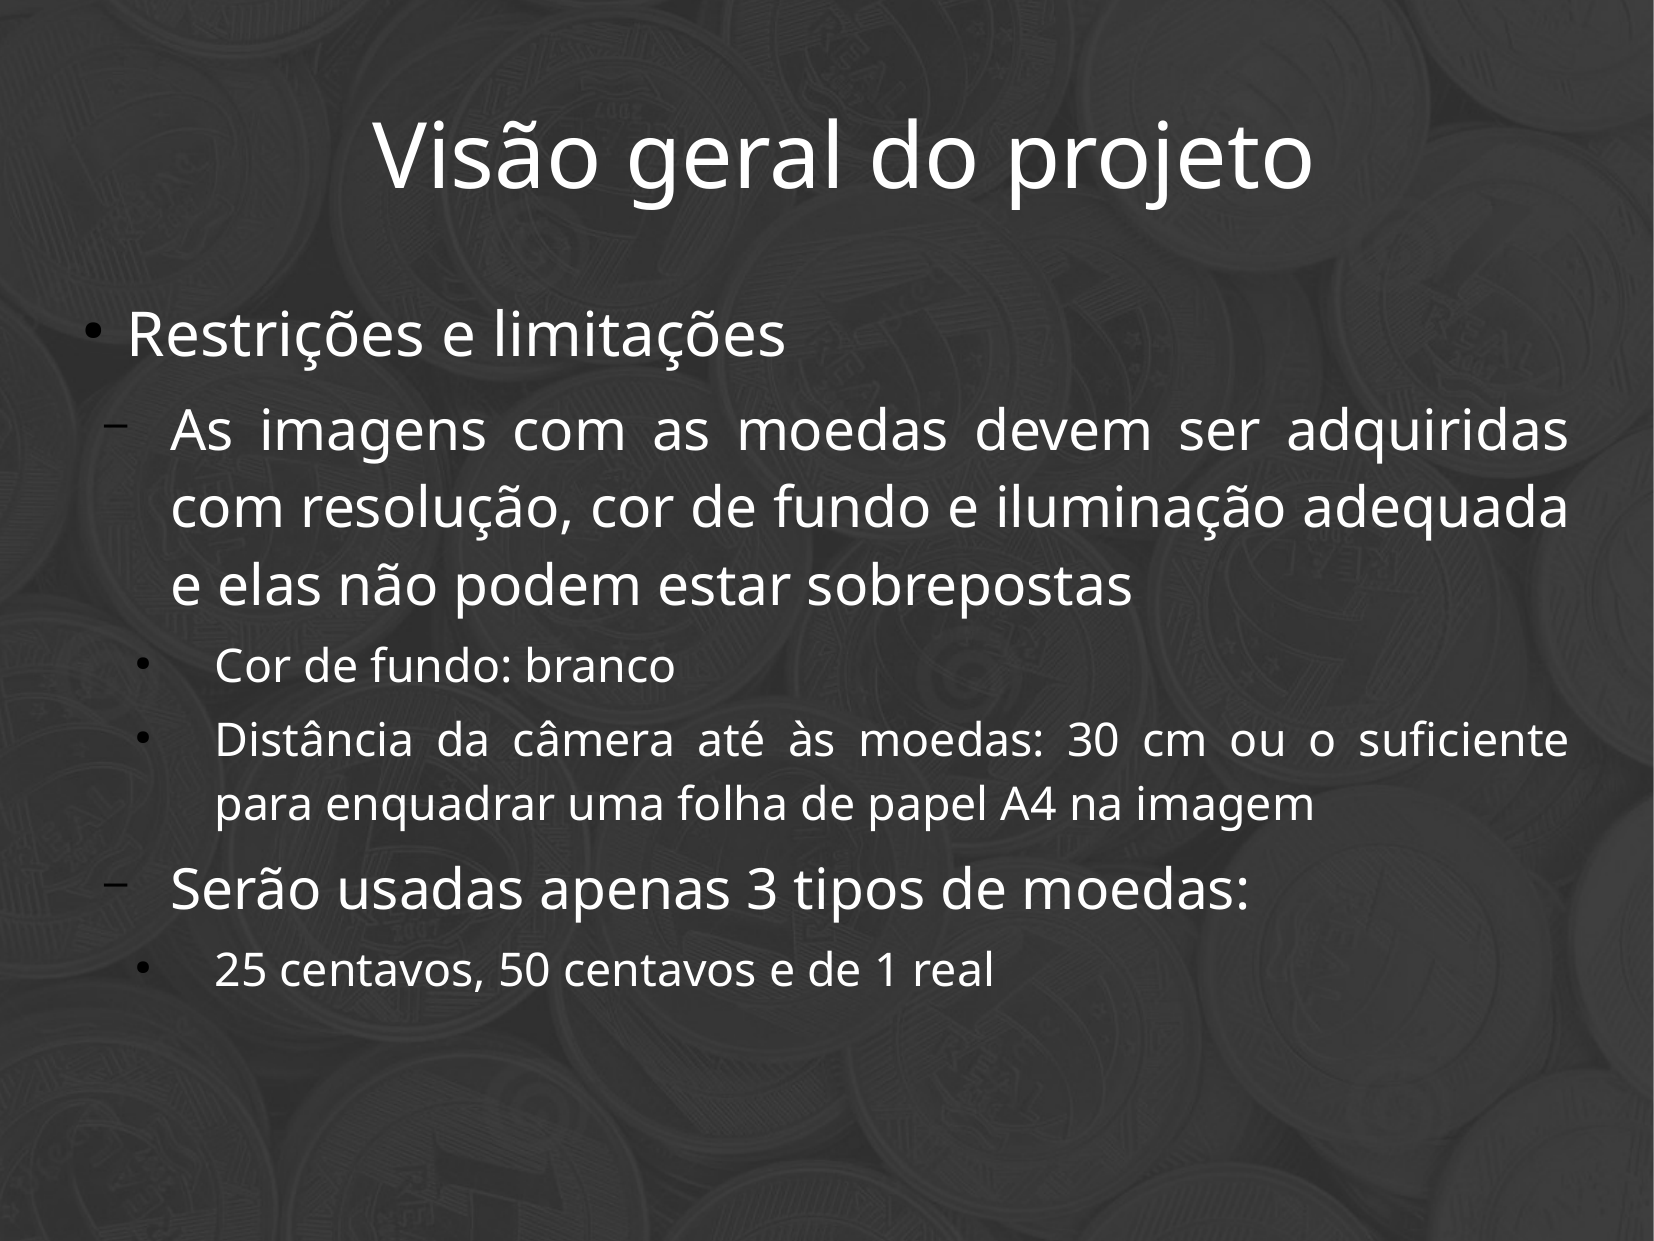

# Visão geral do projeto
Restrições e limitações
As imagens com as moedas devem ser adquiridas com resolução, cor de fundo e iluminação adequada e elas não podem estar sobrepostas
Cor de fundo: branco
Distância da câmera até às moedas: 30 cm ou o suficiente para enquadrar uma folha de papel A4 na imagem
Serão usadas apenas 3 tipos de moedas:
25 centavos, 50 centavos e de 1 real